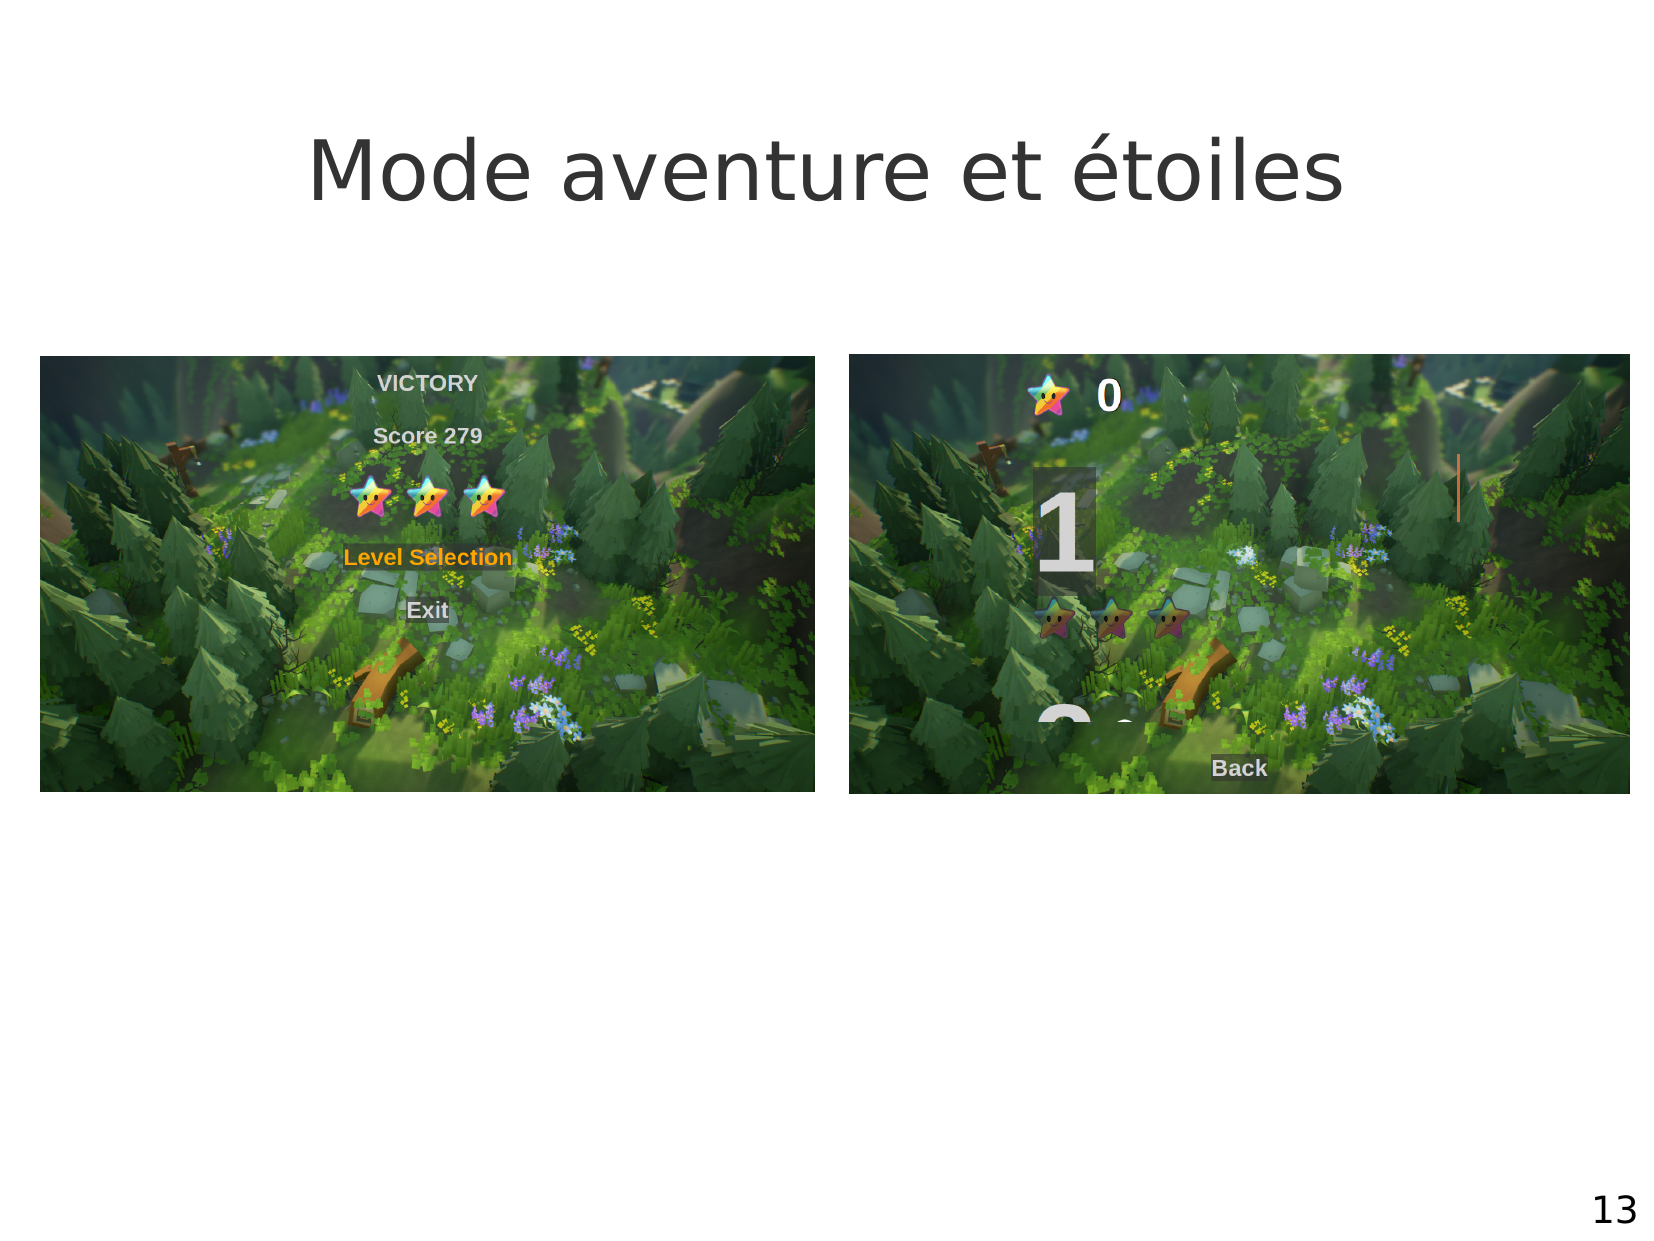

# Mode aventure et étoiles
13
13